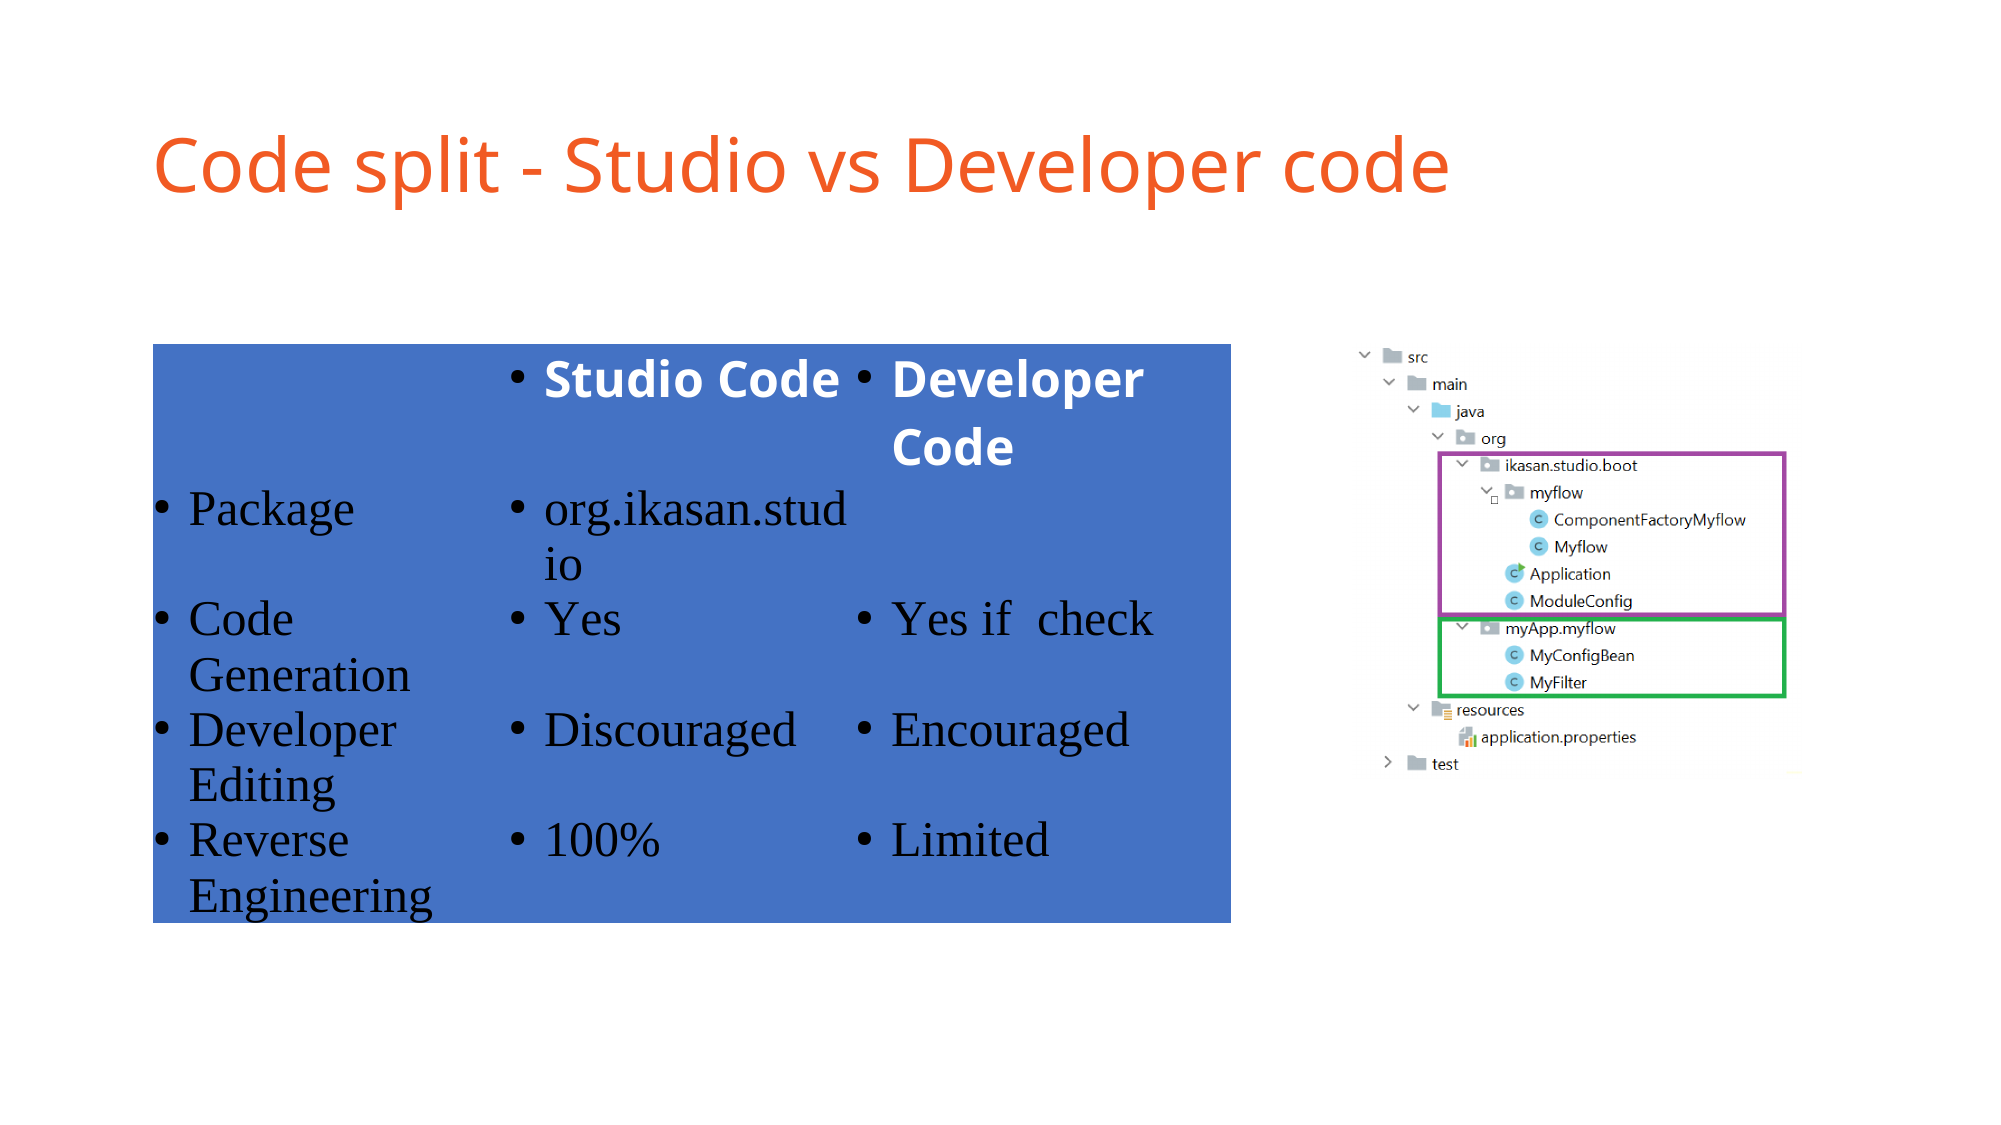

# Code split - Studio vs Developer code
| | Studio Code | Developer Code |
| --- | --- | --- |
| Package | org.ikasan.studio | |
| Code Generation | Yes | Yes if check |
| Developer Editing | Discouraged | Encouraged |
| Reverse Engineering | 100% | Limited |